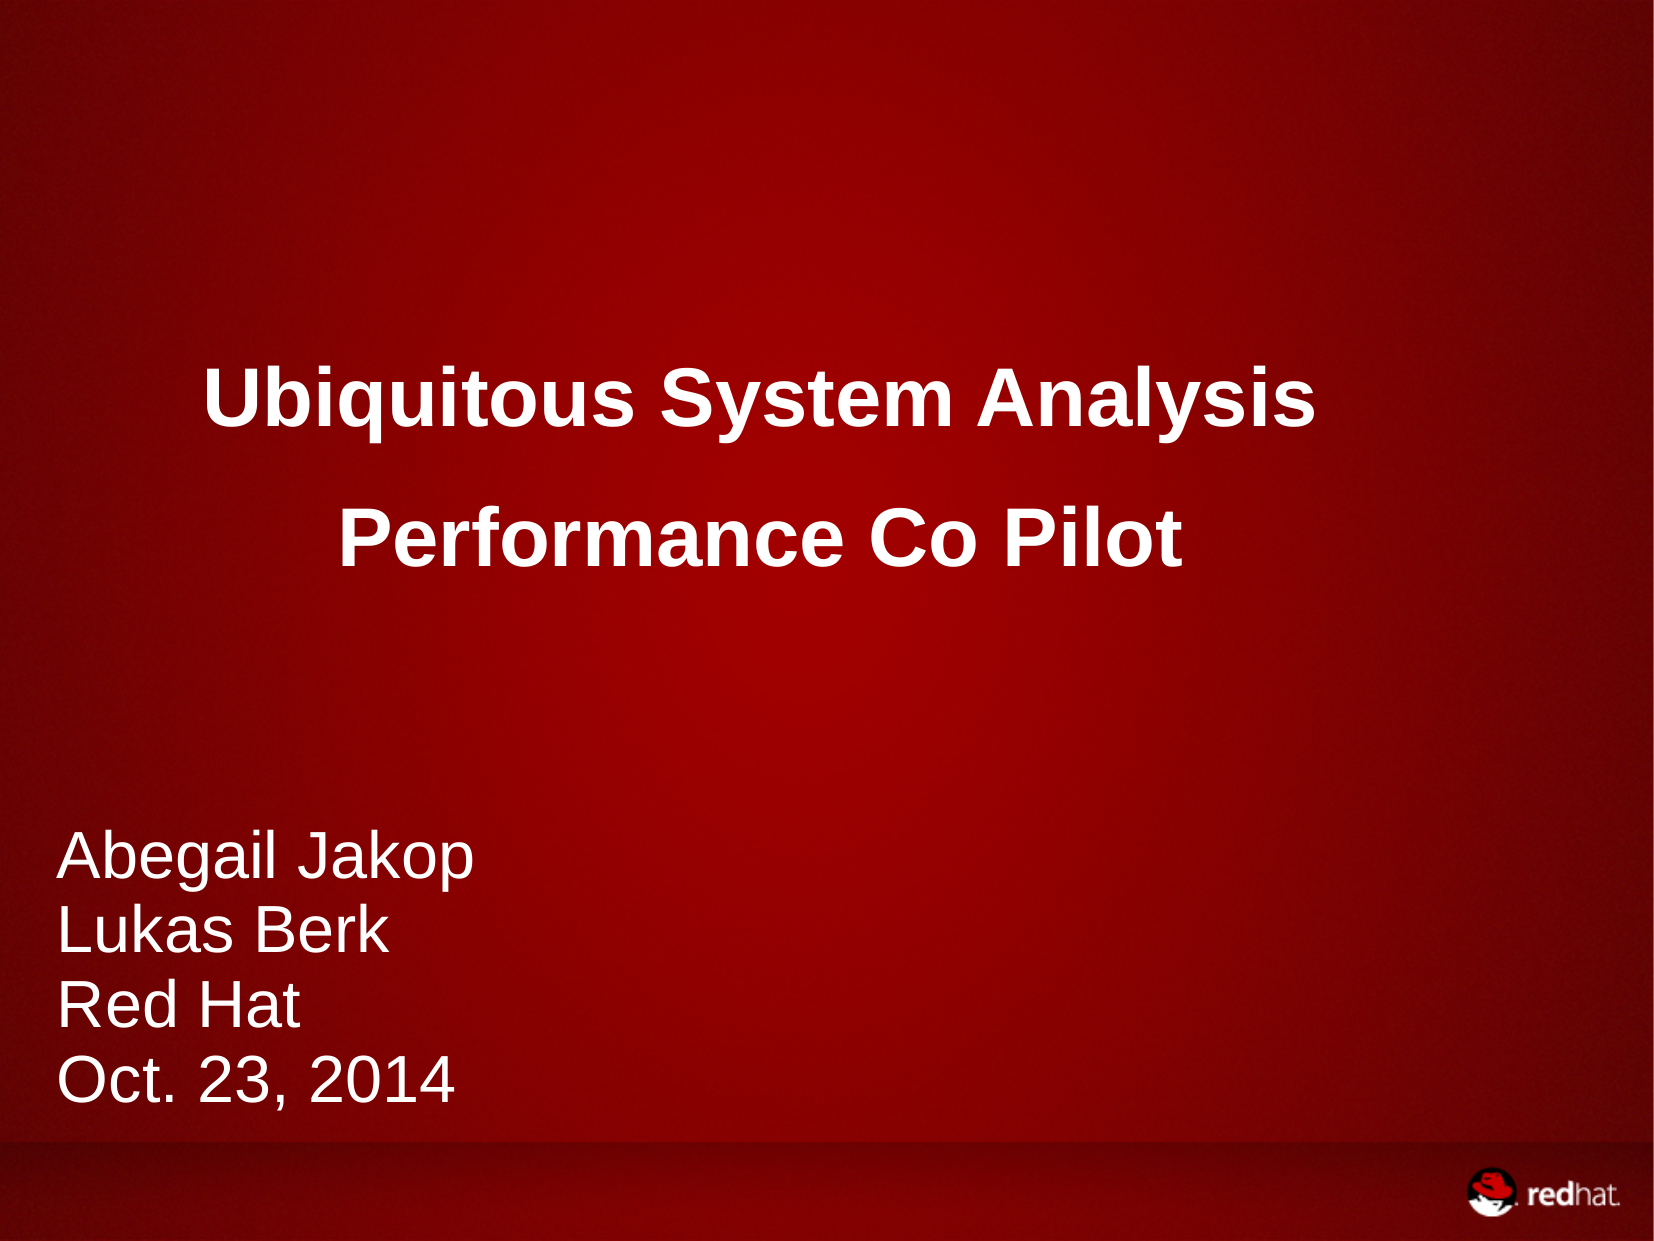

Ubiquitous System Analysis
Performance Co Pilot
Abegail Jakop
Lukas Berk
Red Hat
Oct. 23, 2014